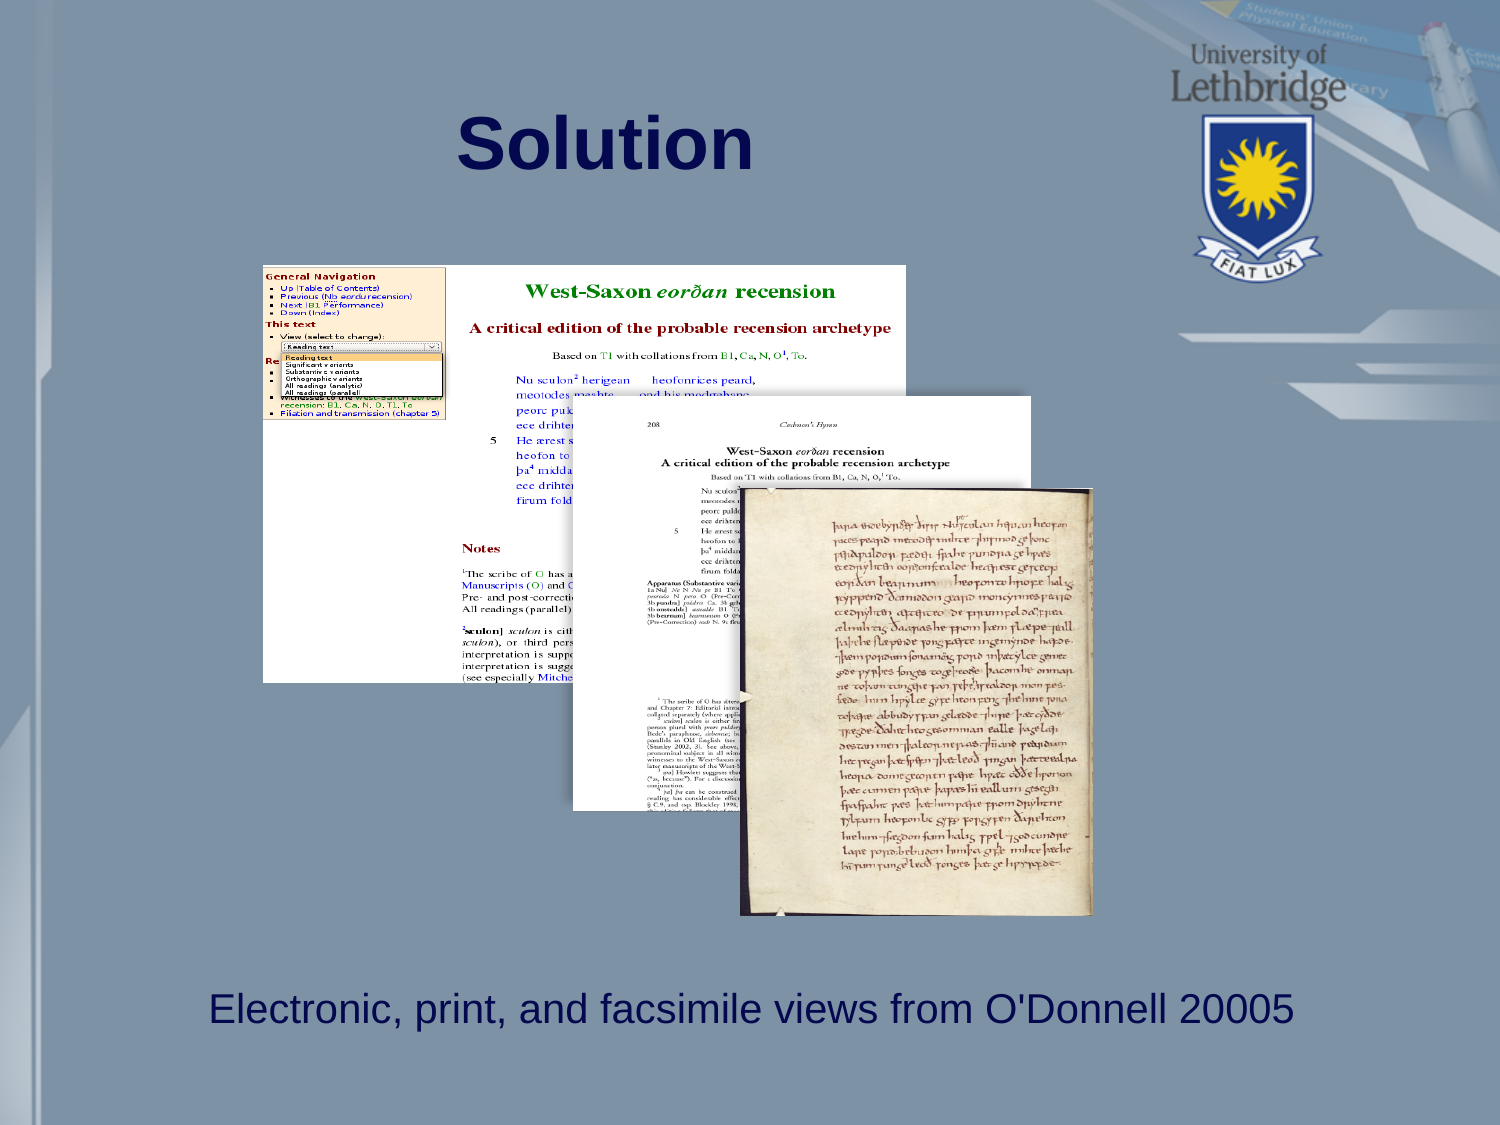

# Solution
Electronic, print, and facsimile views from O'Donnell 20005